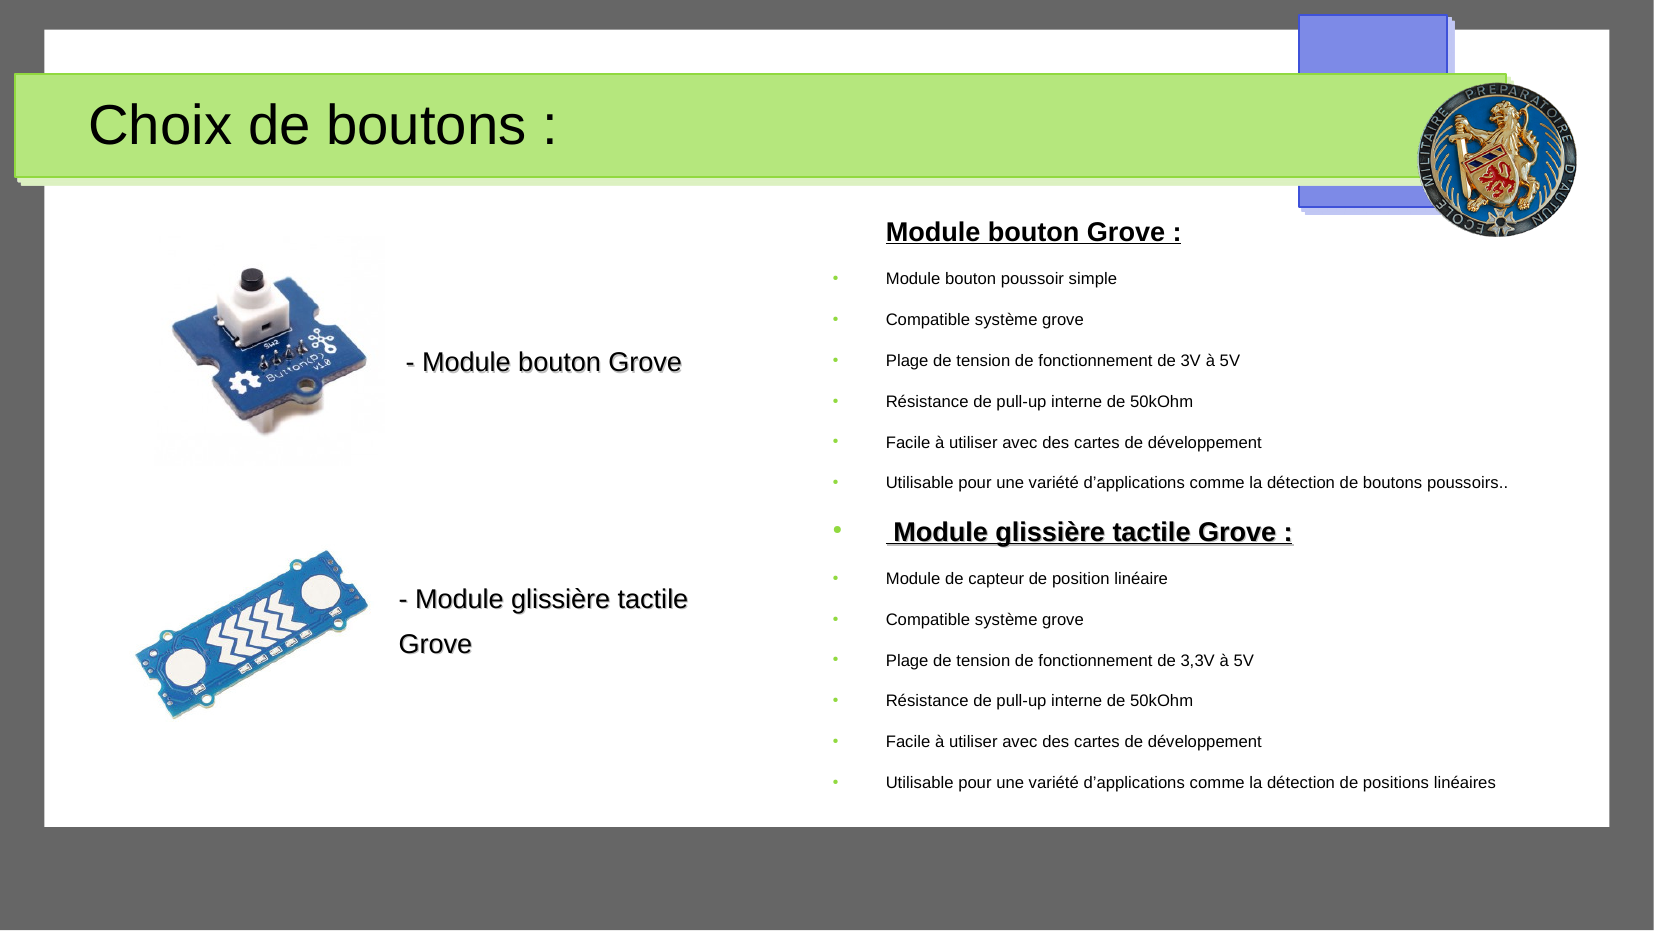

# Choix de boutons :
Module bouton Grove :
Module bouton poussoir simple
Compatible système grove
Plage de tension de fonctionnement de 3V à 5V
Résistance de pull-up interne de 50kOhm
Facile à utiliser avec des cartes de développement
Utilisable pour une variété d’applications comme la détection de boutons poussoirs..
 Module glissière tactile Grove :
Module de capteur de position linéaire
Compatible système grove
Plage de tension de fonctionnement de 3,3V à 5V
Résistance de pull-up interne de 50kOhm
Facile à utiliser avec des cartes de développement
Utilisable pour une variété d’applications comme la détection de positions linéaires
- Module bouton Grove
- Module glissière tactile Grove